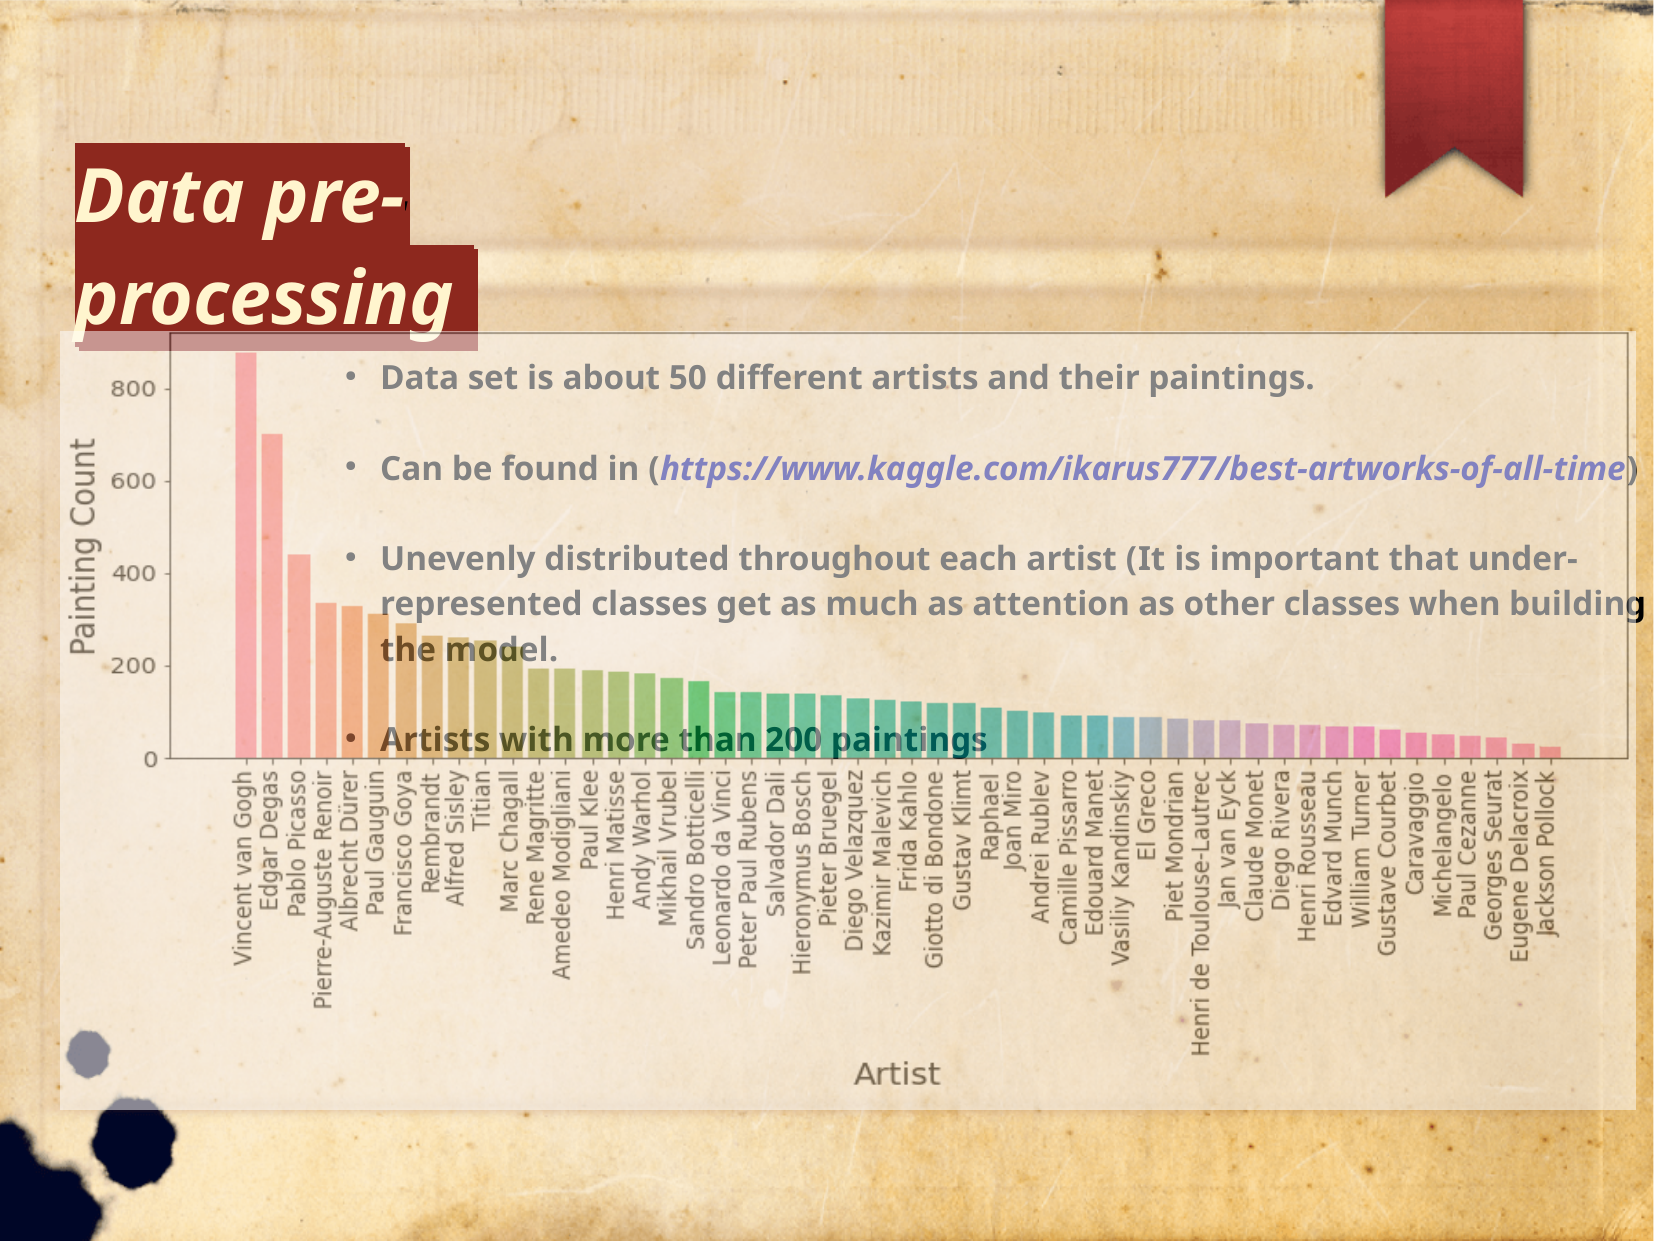

Data pre-processing
Data set is about 50 different artists and their paintings.
Can be found in (https://www.kaggle.com/ikarus777/best-artworks-of-all-time)
Unevenly distributed throughout each artist (It is important that under-represented classes get as much as attention as other classes when building the model.
Artists with more than 200 paintings